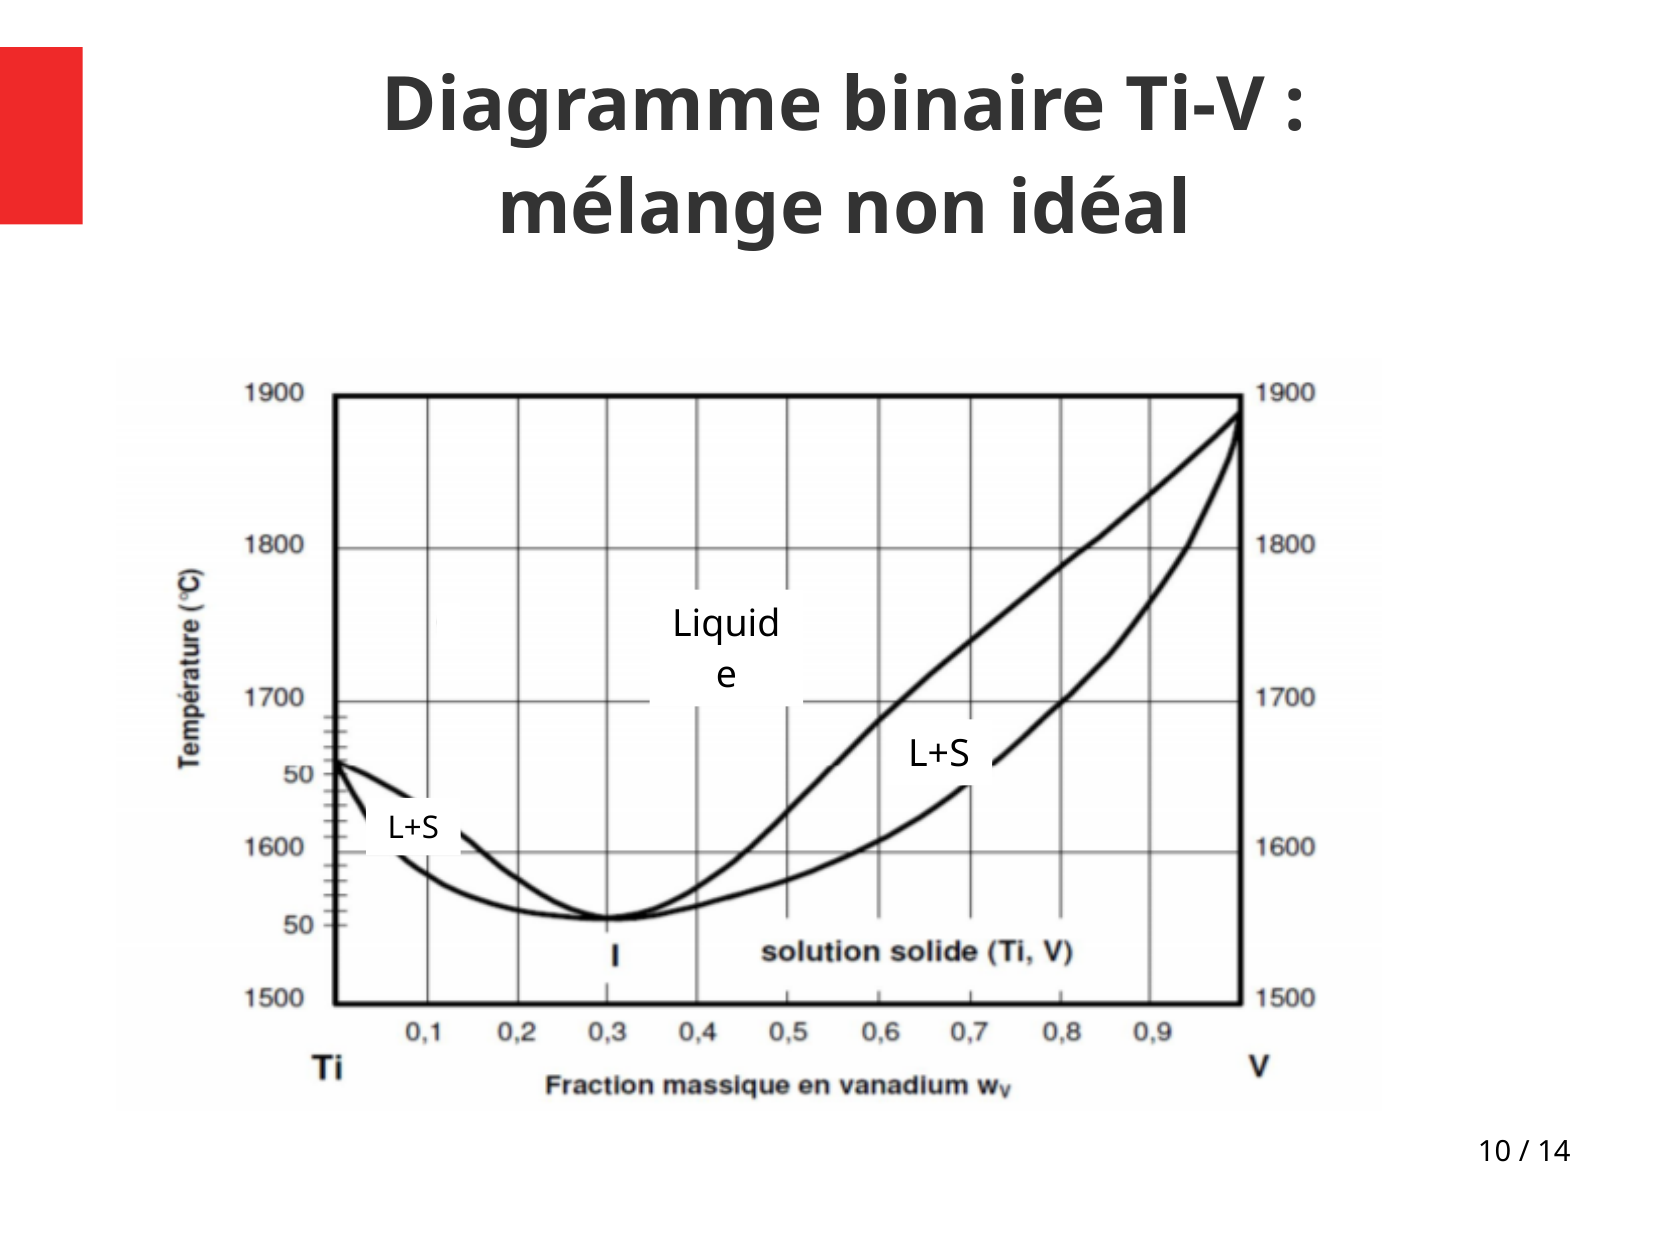

# Diagramme binaire Ti-V : mélange non idéal
Liquide
L+S
L+S
10